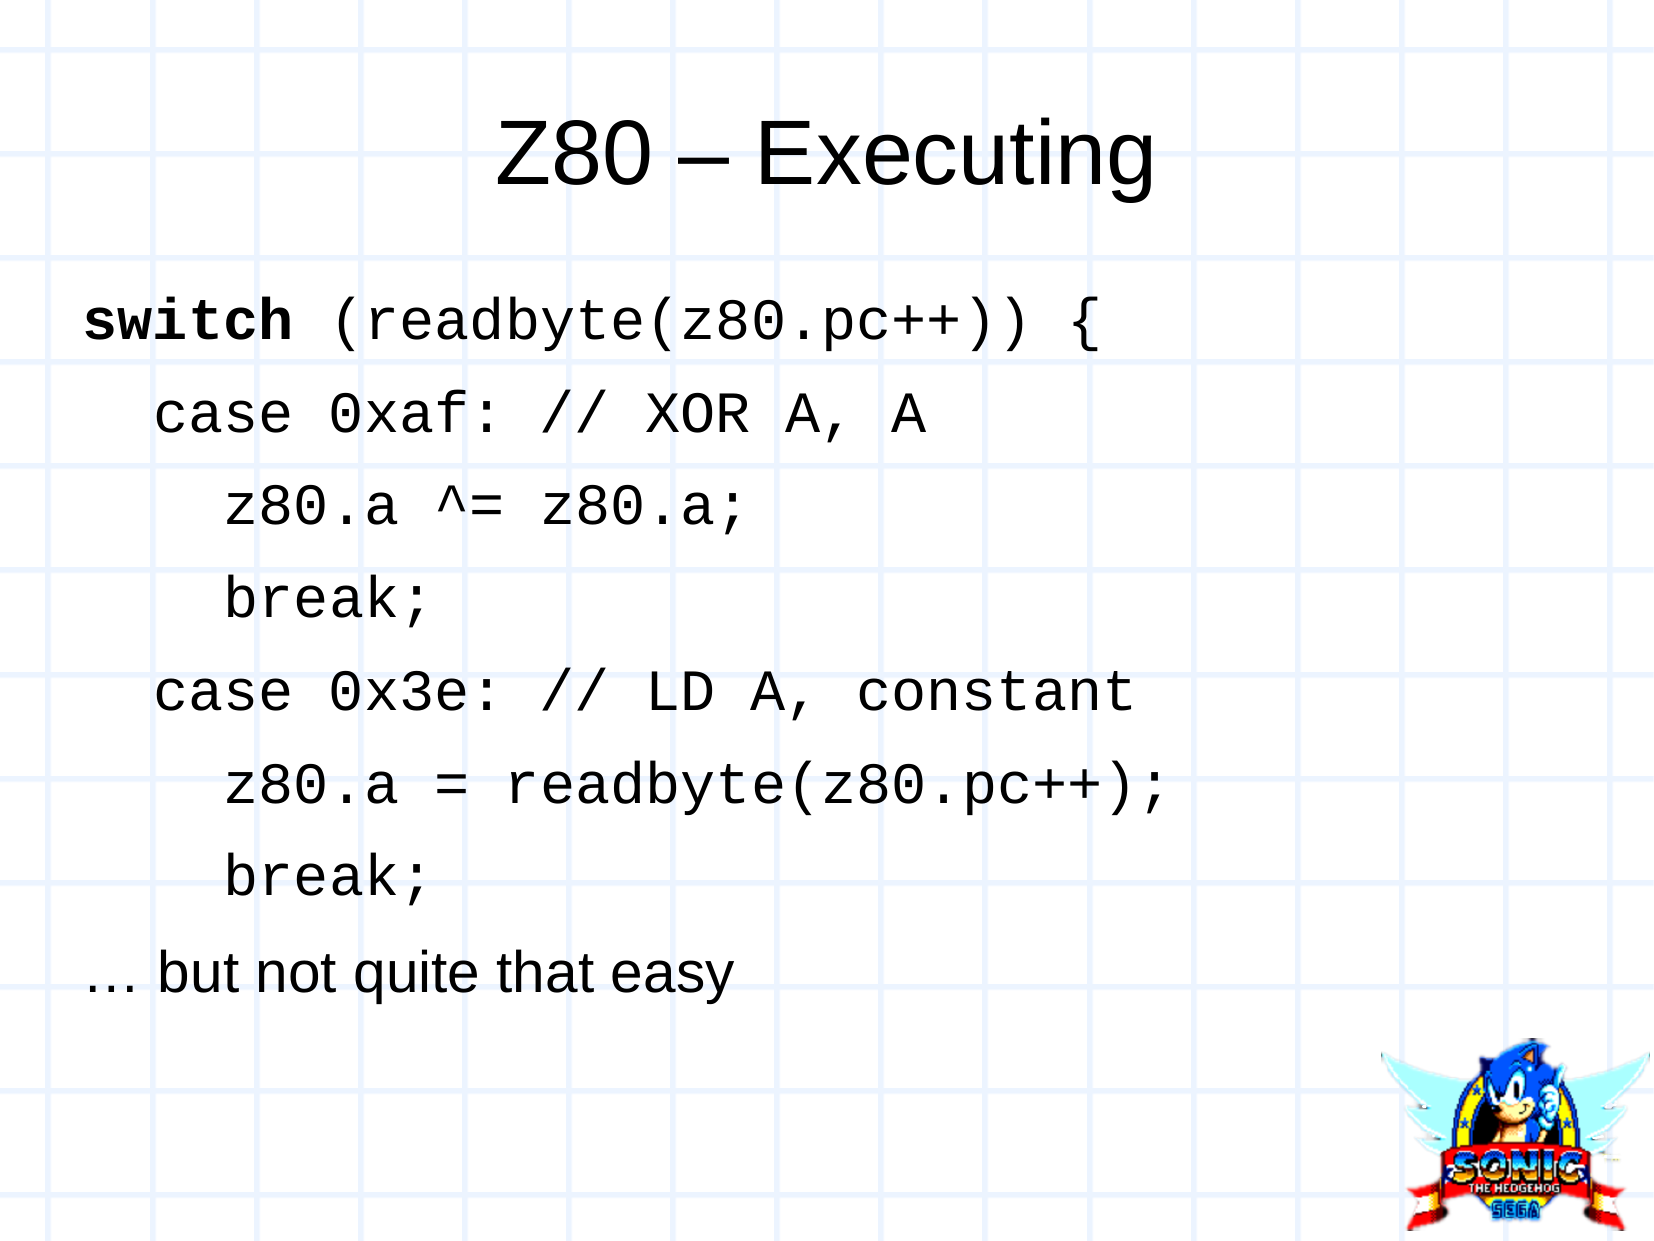

# Z80 – Executing
switch (readbyte(z80.pc++)) {
 case 0xaf: // XOR A, A
 z80.a ^= z80.a;
 break;
 case 0x3e: // LD A, constant
 z80.a = readbyte(z80.pc++);
 break;
… but not quite that easy